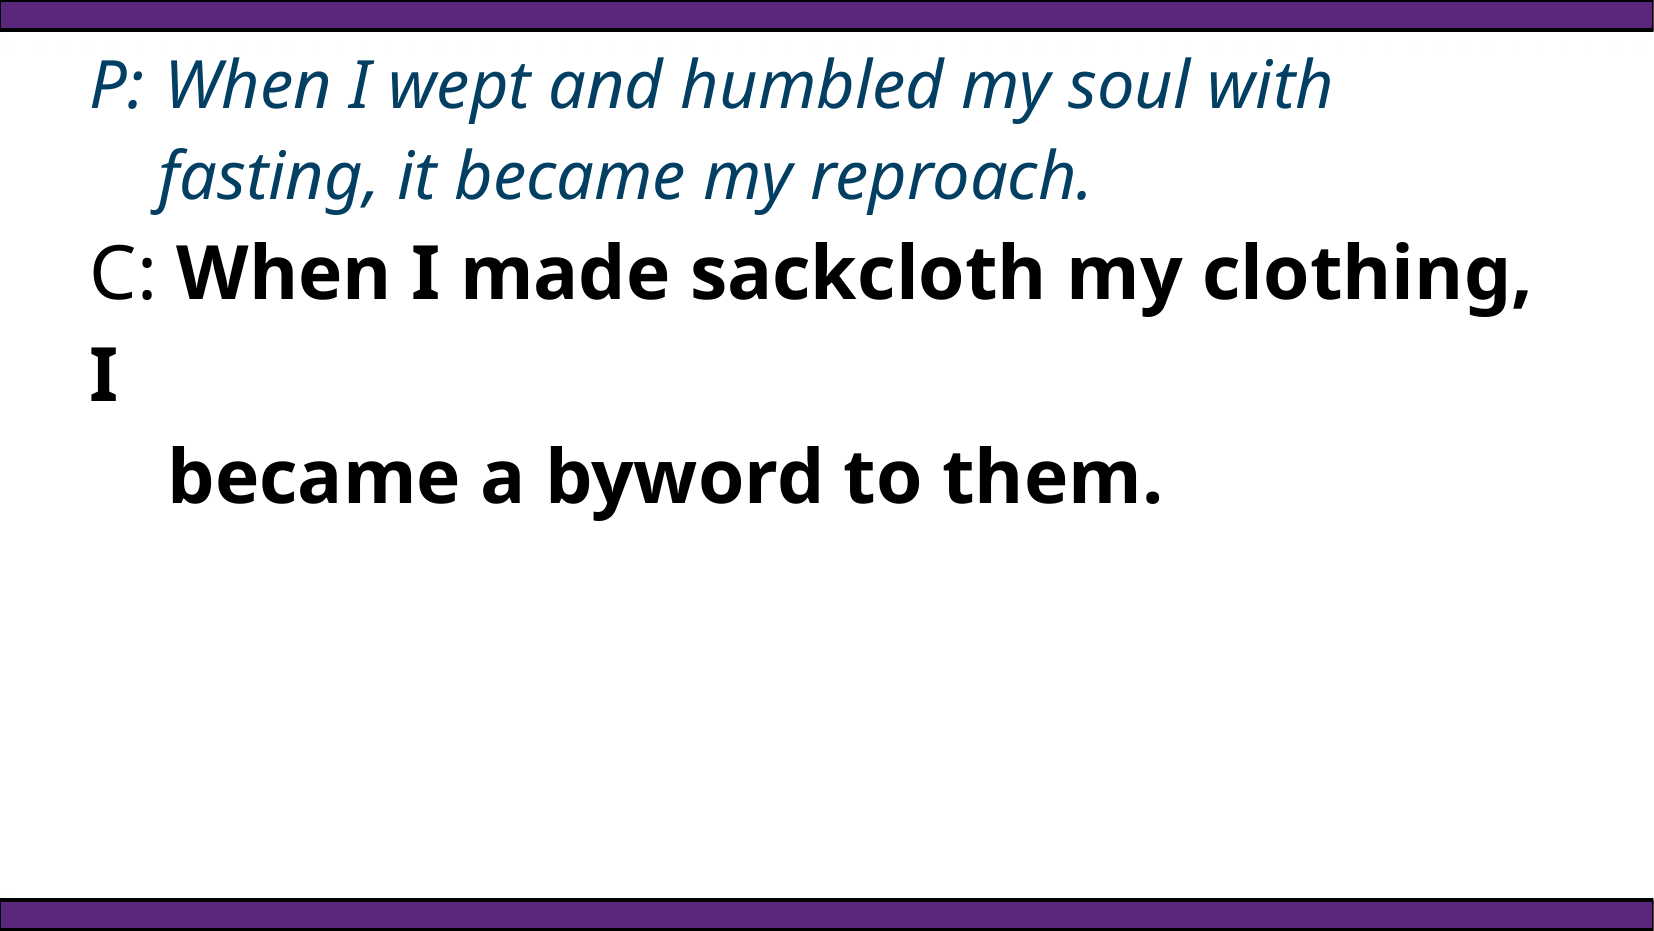

P:	When I wept and humbled my soul with
 fasting, it became my reproach.
C: When I made sackcloth my clothing, I
 became a byword to them.